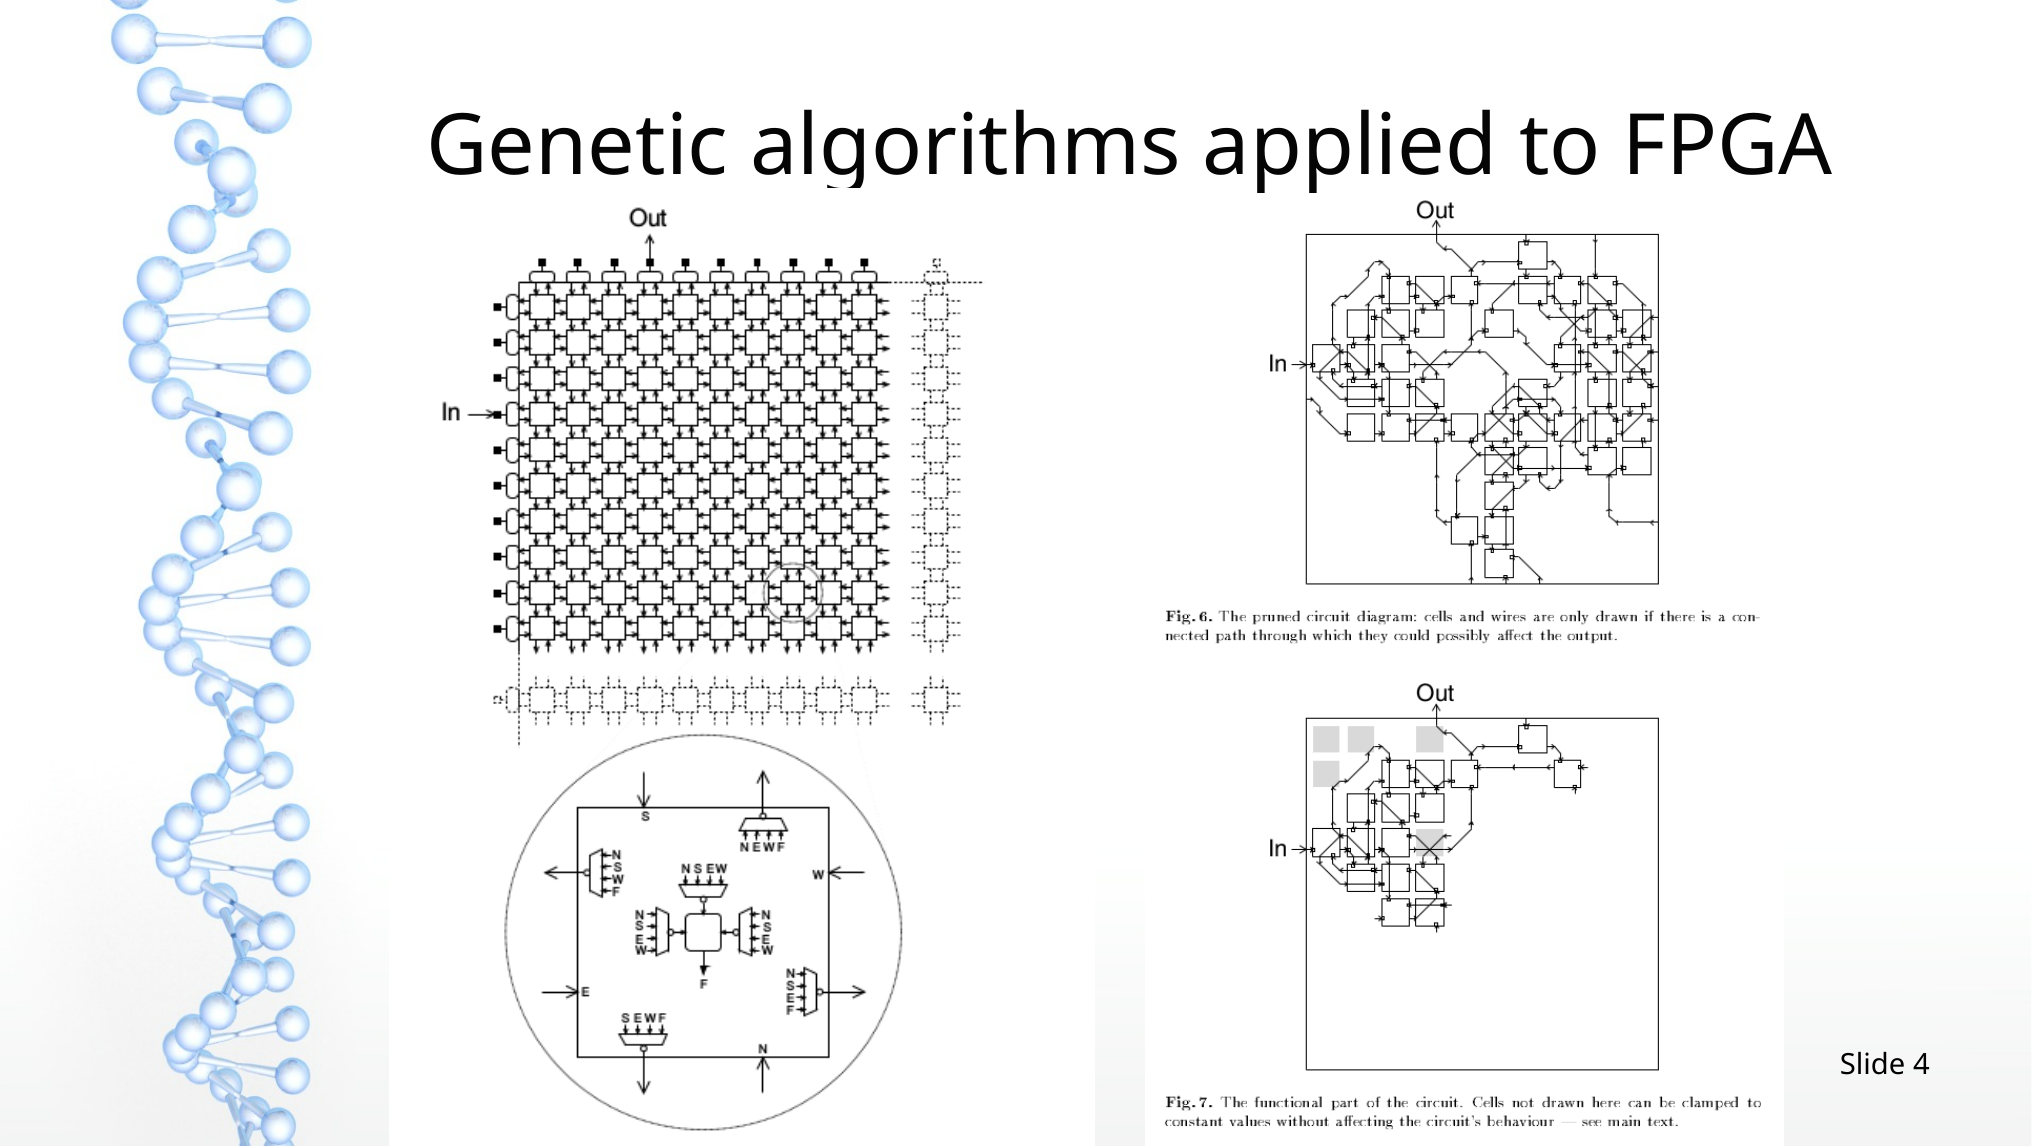

# Genetic algorithms applied to FPGA
4